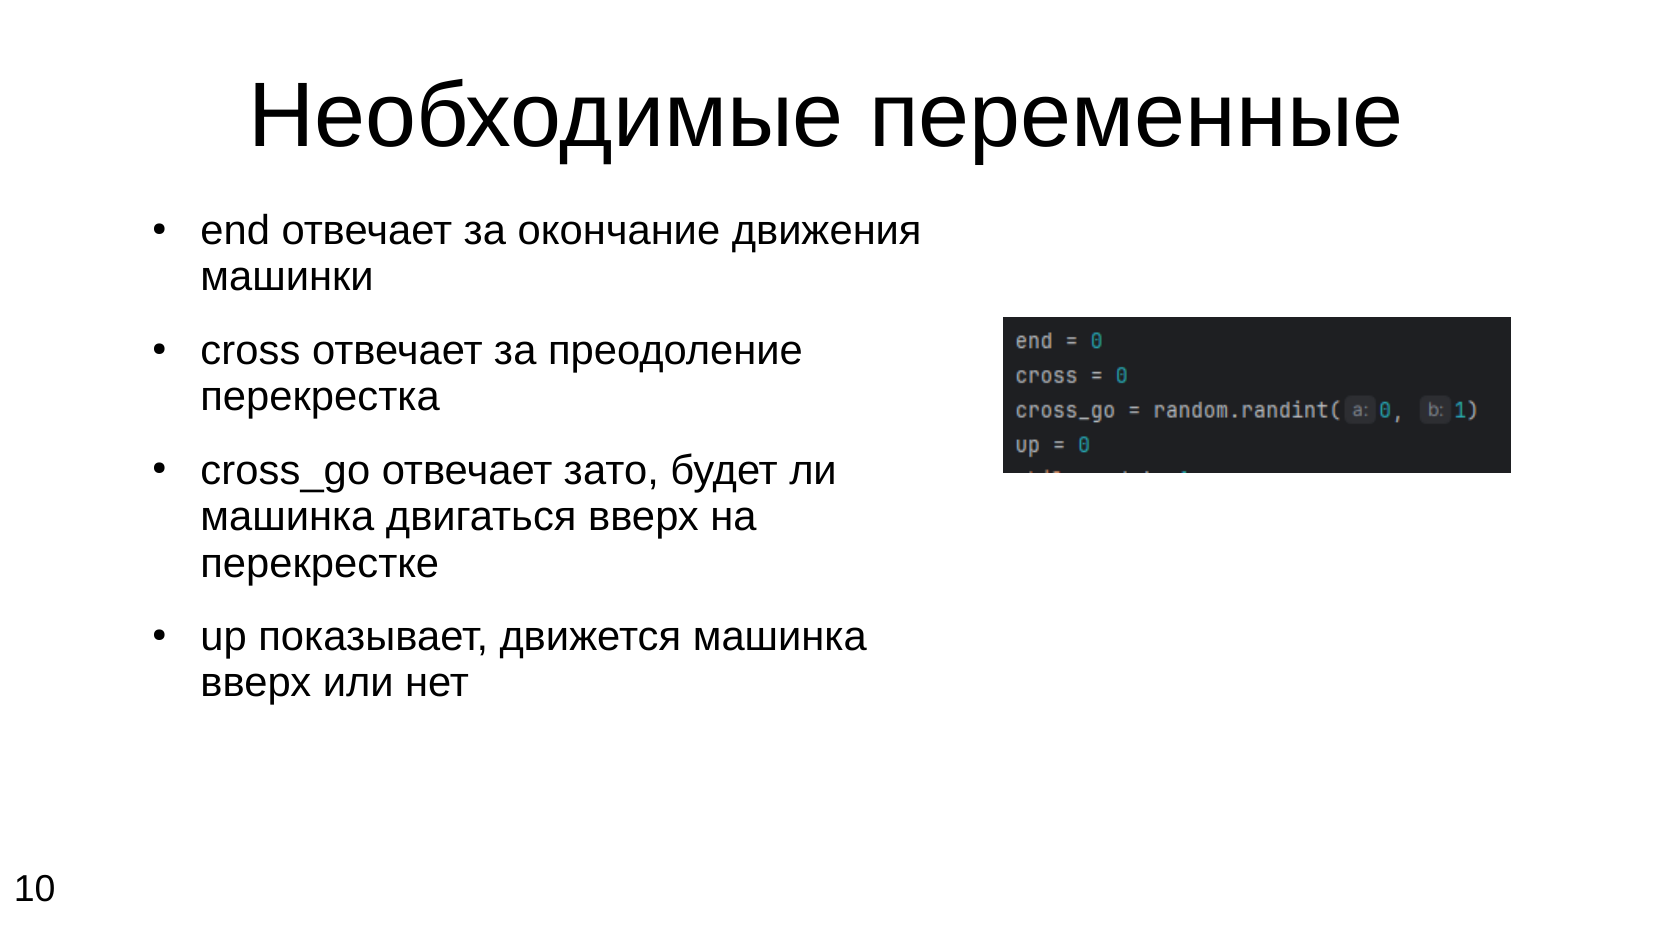

# Необходимые переменные
end отвечает за окончание движения машинки
cross отвечает за преодоление перекрестка
cross_go отвечает зато, будет ли машинка двигаться вверх на перекрестке
up показывает, движется машинка вверх или нет